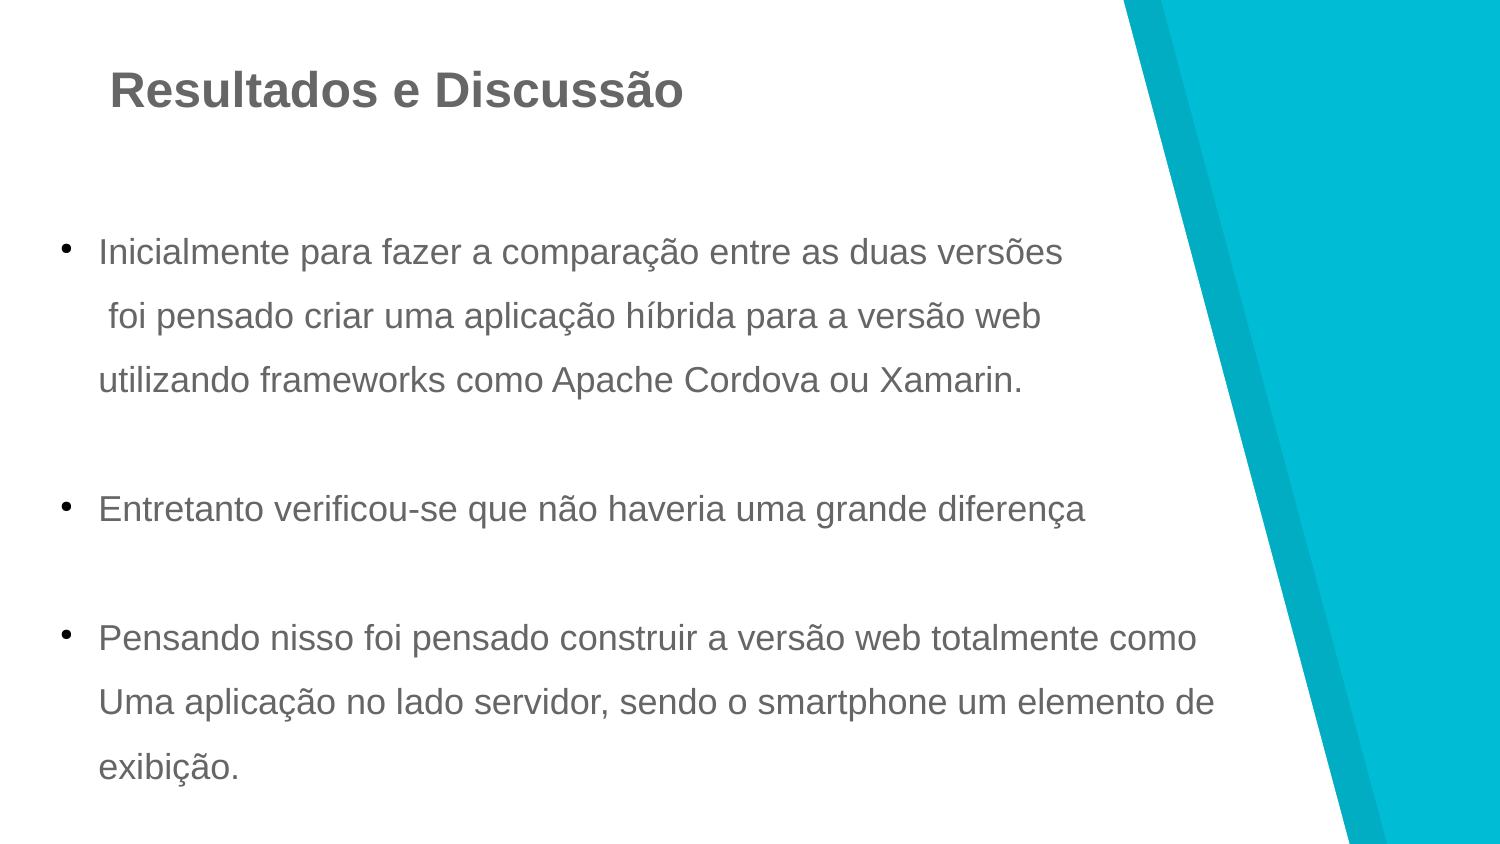

# Resultados e Discussão
Inicialmente para fazer a comparação entre as duas versões
 foi pensado criar uma aplicação híbrida para a versão web
utilizando frameworks como Apache Cordova ou Xamarin.
Entretanto verificou-se que não haveria uma grande diferença
Pensando nisso foi pensado construir a versão web totalmente como
Uma aplicação no lado servidor, sendo o smartphone um elemento de
exibição.